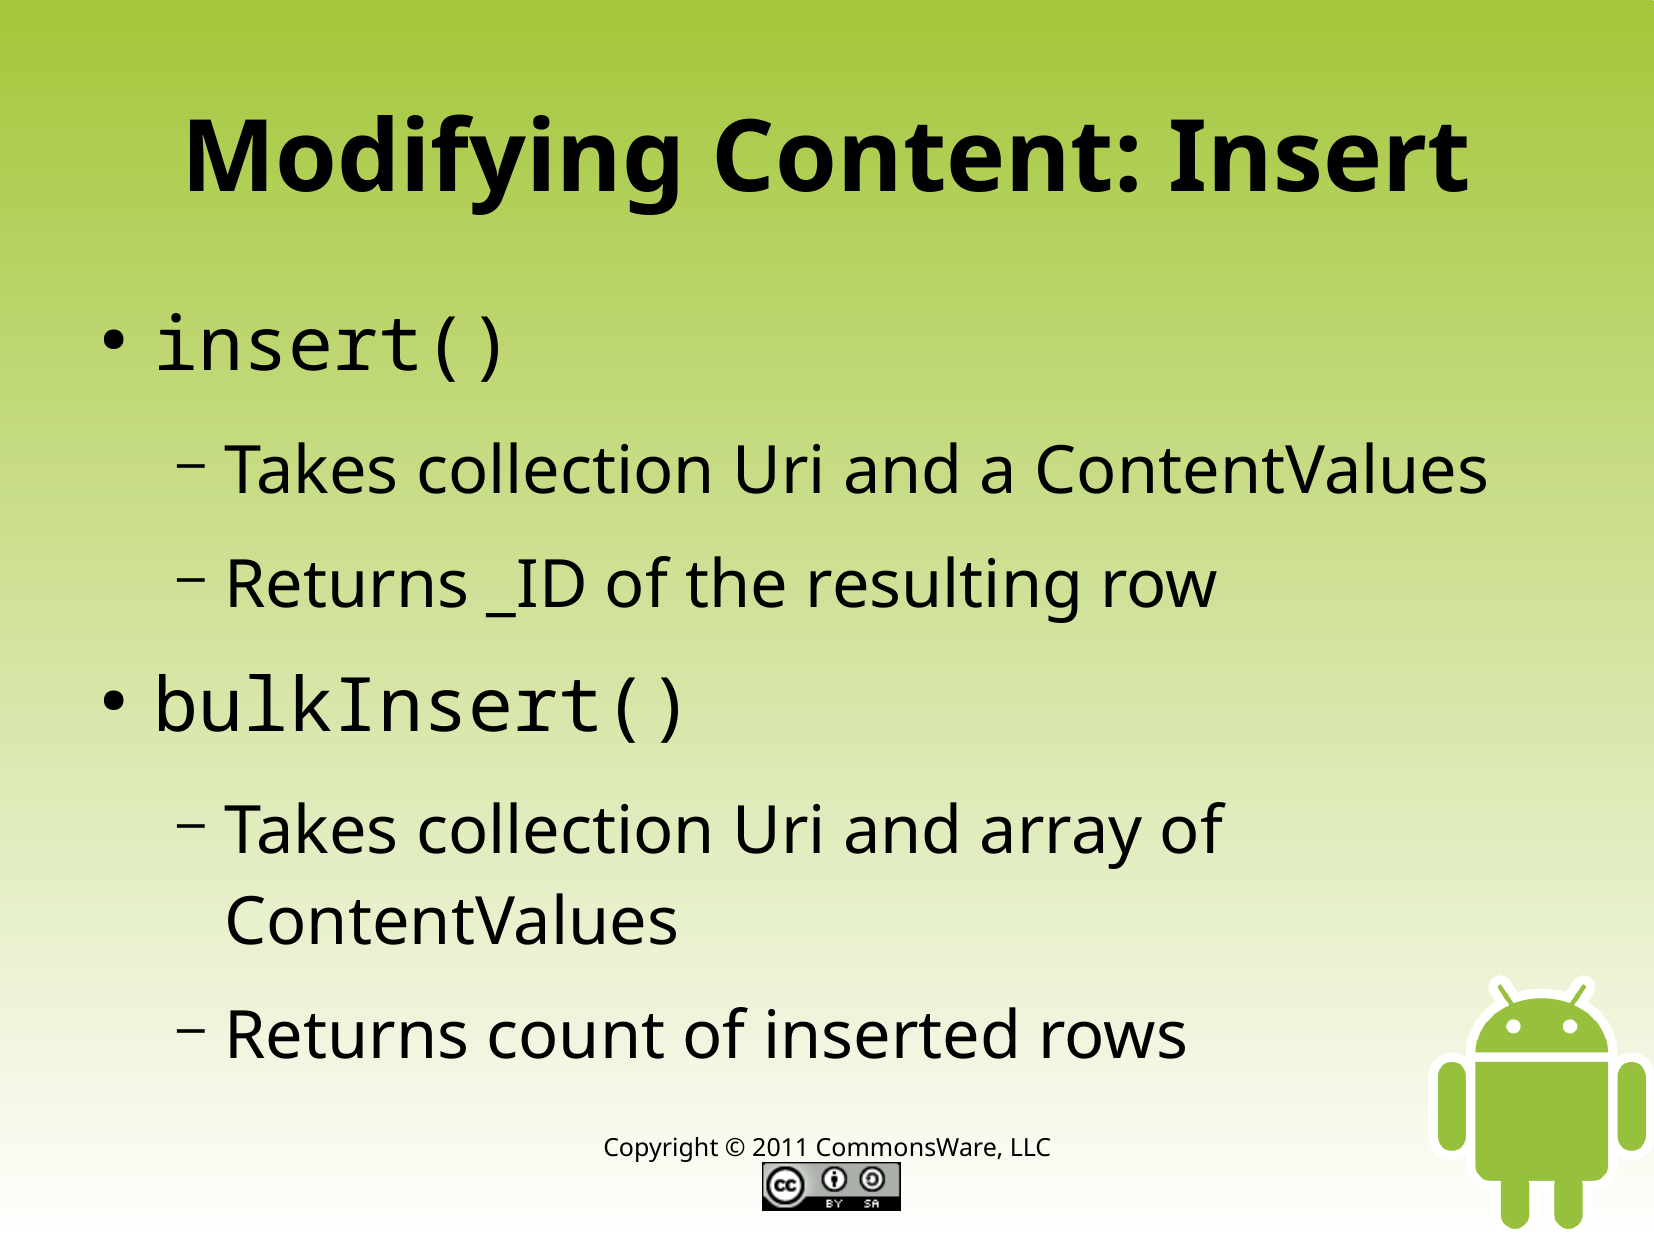

# Modifying Content: Insert
insert()
Takes collection Uri and a ContentValues
Returns _ID of the resulting row
bulkInsert()
Takes collection Uri and array of ContentValues
Returns count of inserted rows